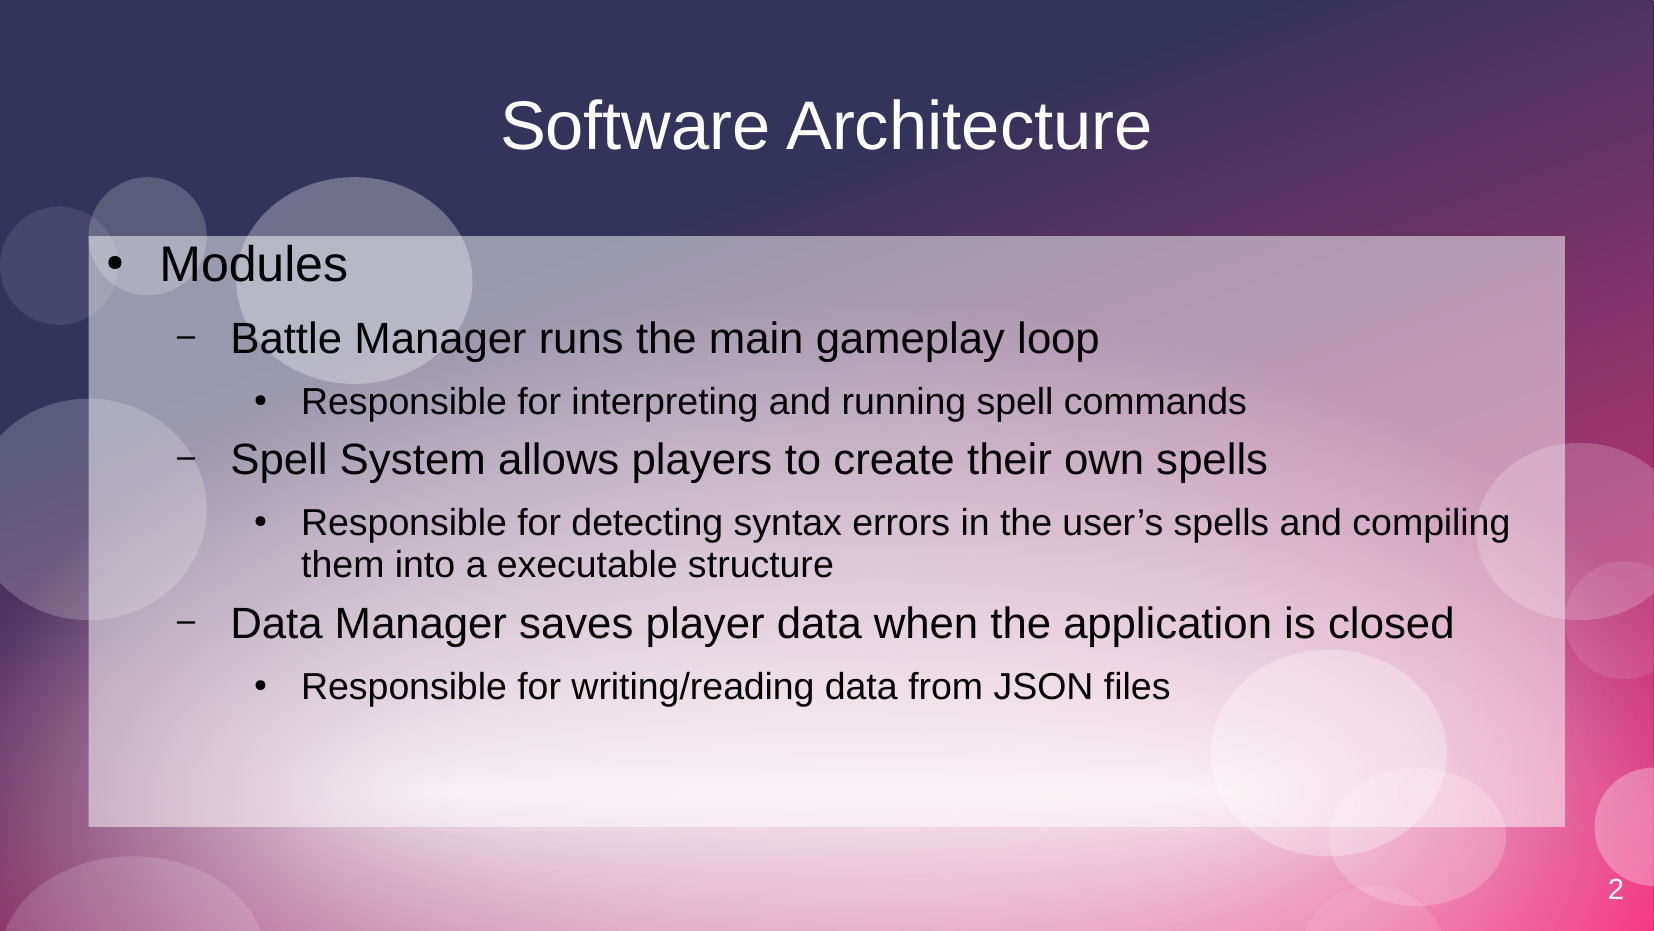

# Software Architecture
Modules
Battle Manager runs the main gameplay loop
Responsible for interpreting and running spell commands
Spell System allows players to create their own spells
Responsible for detecting syntax errors in the user’s spells and compiling them into a executable structure
Data Manager saves player data when the application is closed
Responsible for writing/reading data from JSON files
2